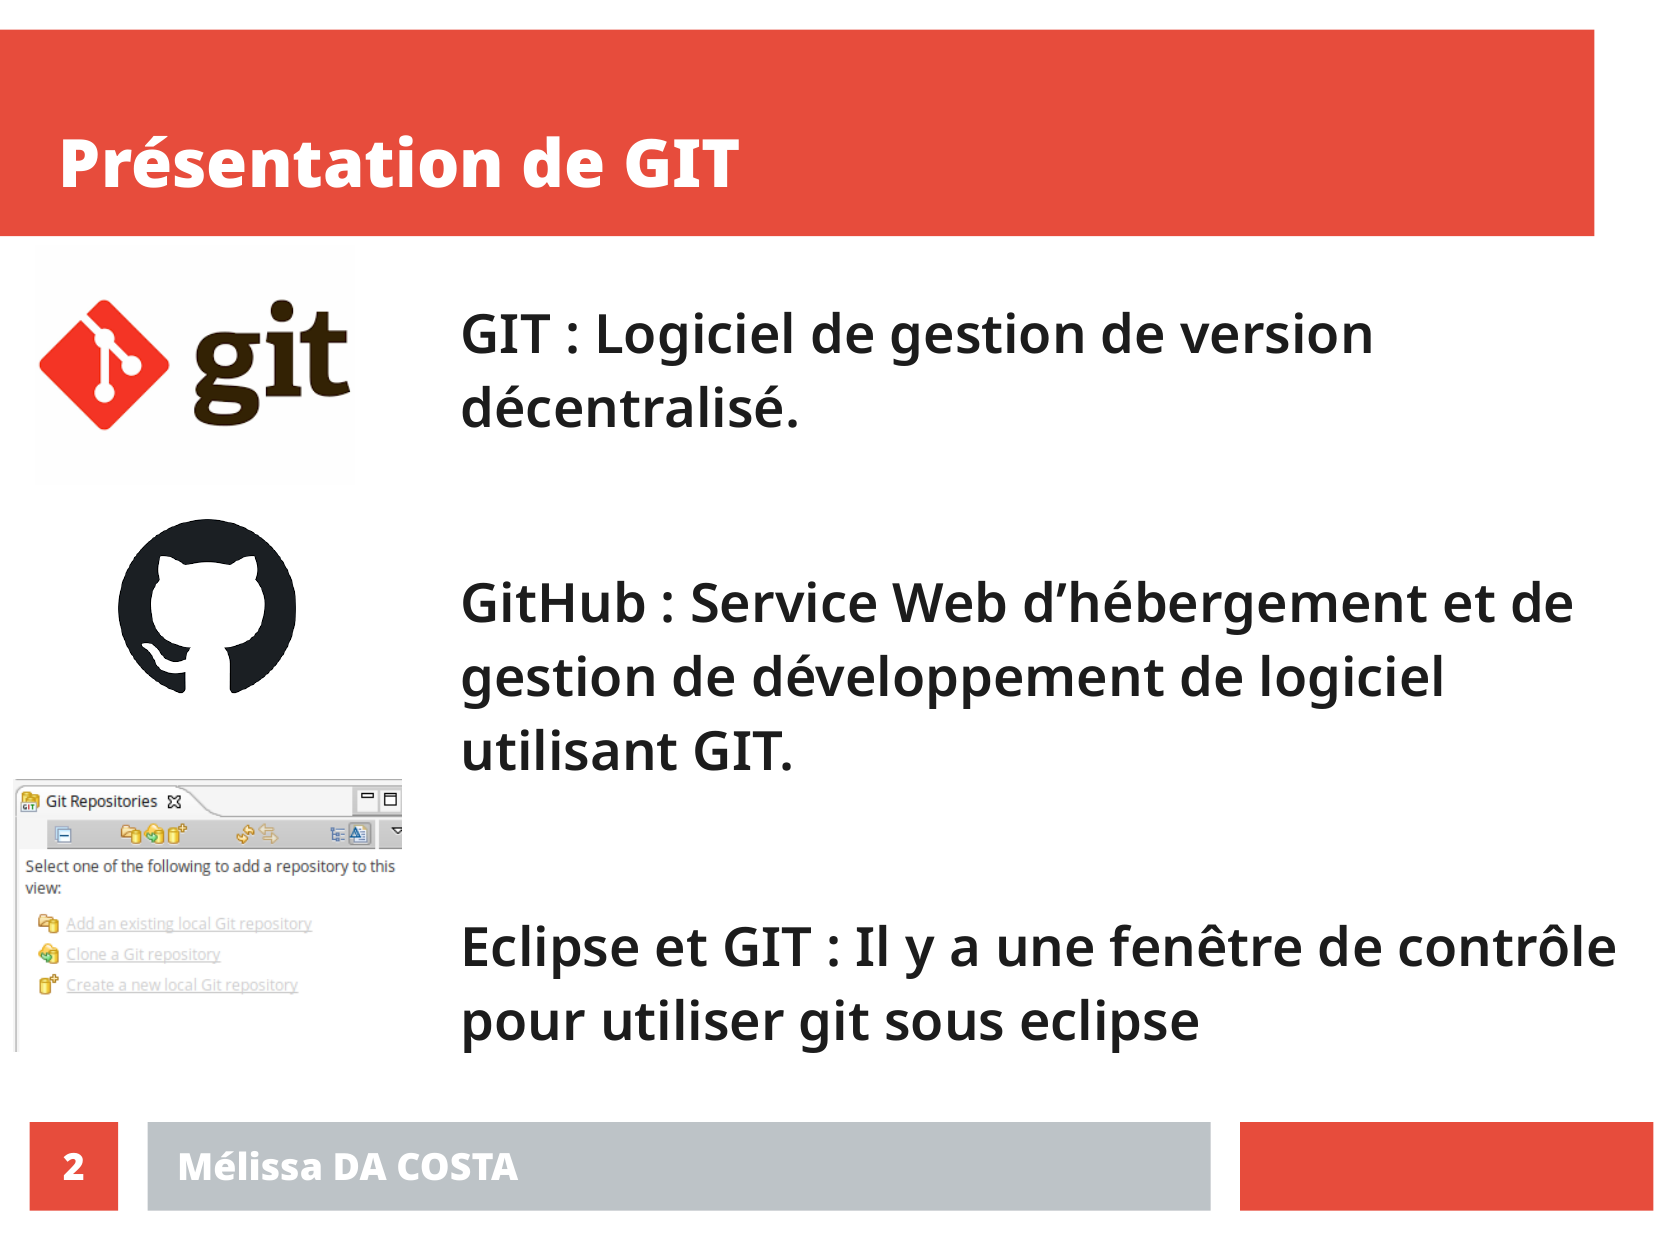

# Présentation de GIT
GIT : Logiciel de gestion de version décentralisé.
GitHub : Service Web d’hébergement et de gestion de développement de logiciel utilisant GIT.
Eclipse et GIT : Il y a une fenêtre de contrôle pour utiliser git sous eclipse
2
Mélissa DA COSTA